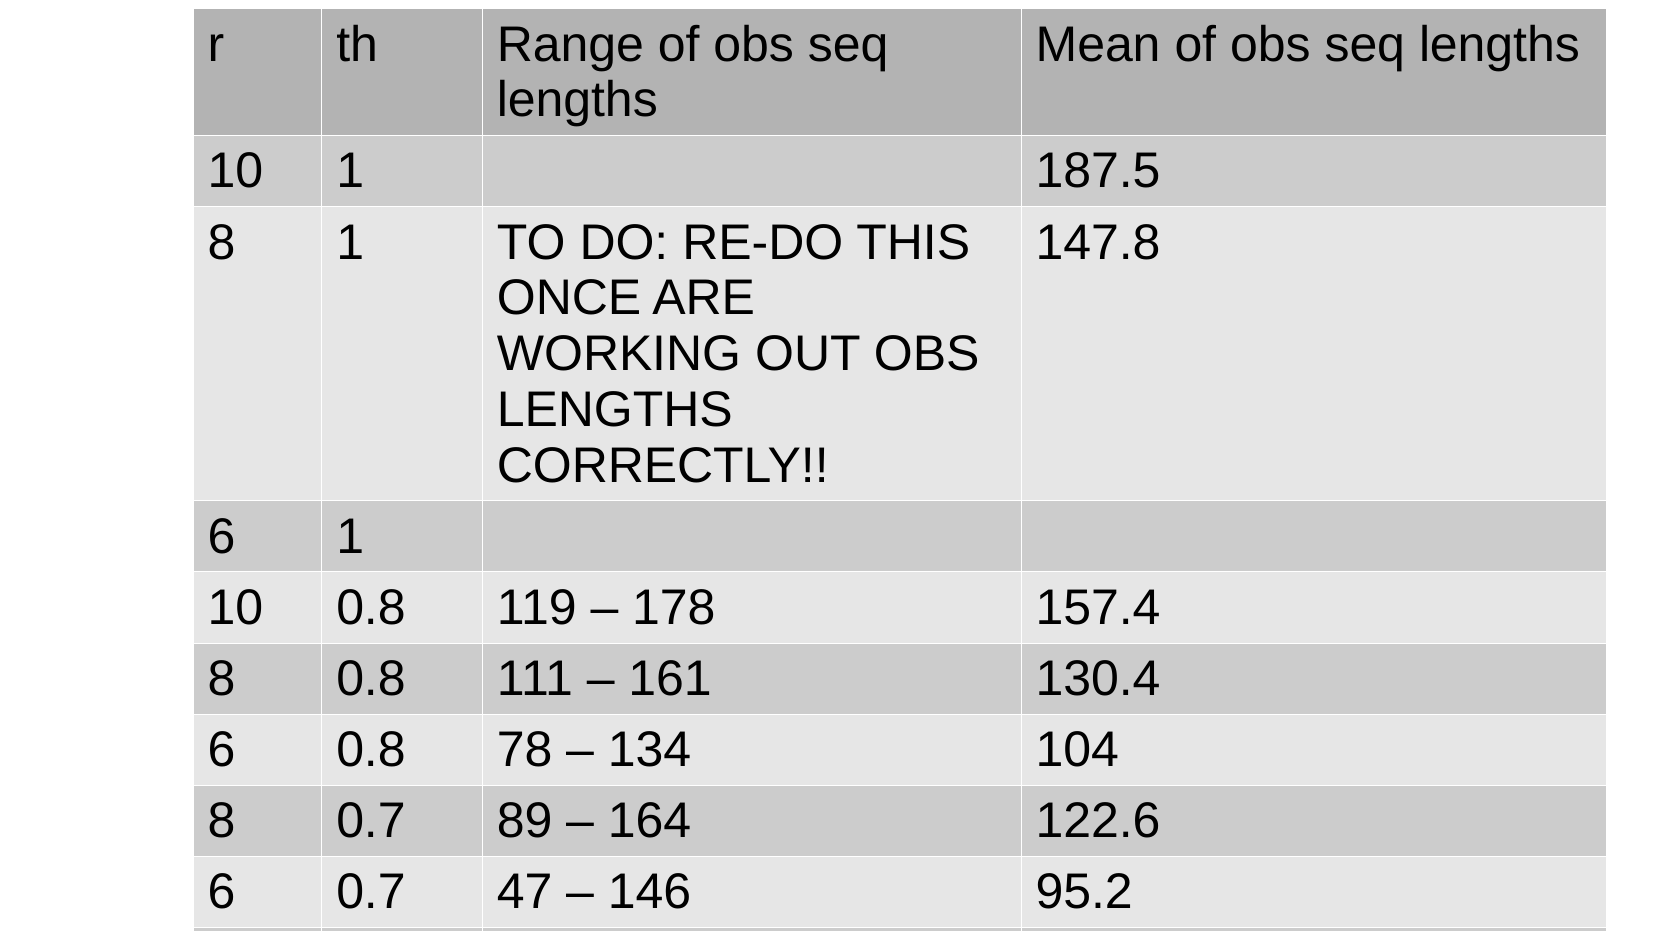

| r | th | Range of obs seq lengths | Mean of obs seq lengths |
| --- | --- | --- | --- |
| 10 | 1 | | 187.5 |
| 8 | 1 | TO DO: RE-DO THIS ONCE ARE WORKING OUT OBS LENGTHS CORRECTLY!! | 147.8 |
| 6 | 1 | | |
| 10 | 0.8 | 119 – 178 | 157.4 |
| 8 | 0.8 | 111 – 161 | 130.4 |
| 6 | 0.8 | 78 – 134 | 104 |
| 8 | 0.7 | 89 – 164 | 122.6 |
| 6 | 0.7 | 47 – 146 | 95.2 |
| 8 | 0.6 | 97 – 128 | 108.5 |
| 6 | 0.6 | 68 – 119 | 95.1 |
| 5 | 0.6 | | |
| 4 | 0.6 | | |
| 6 | 0.5 | | |
| 5 | 0.5 | | |
| 4 | 0.5 | | |